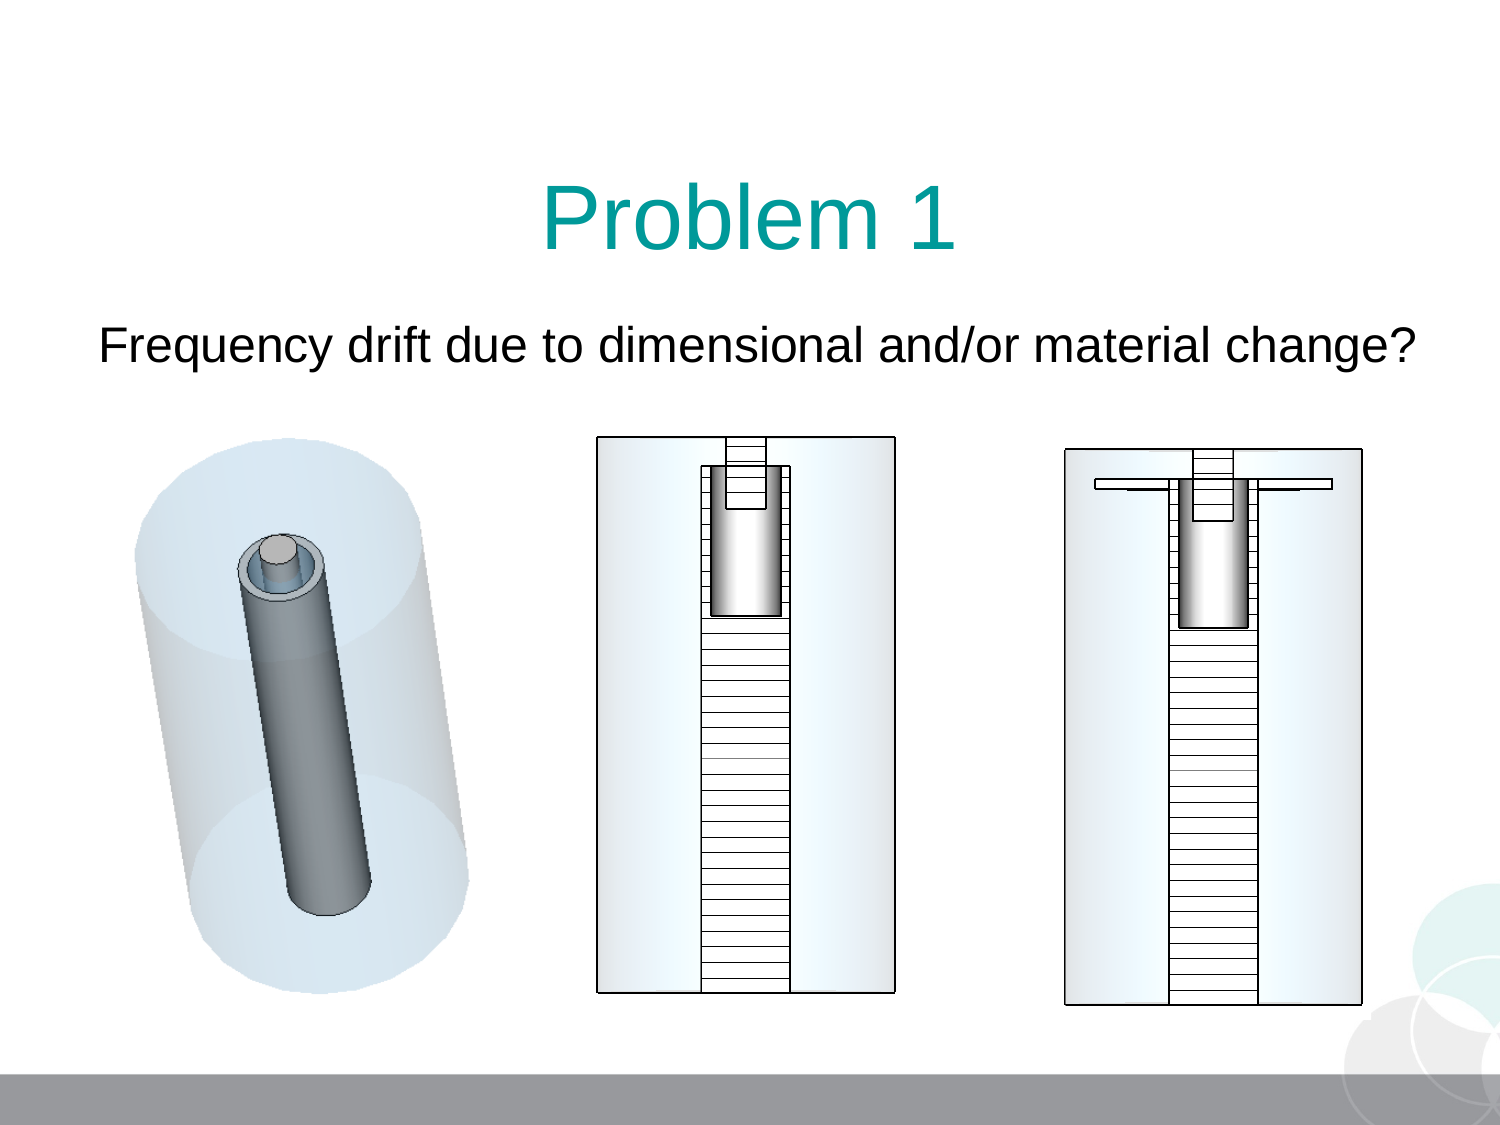

# Problem 1
Frequency drift due to dimensional and/or material change?